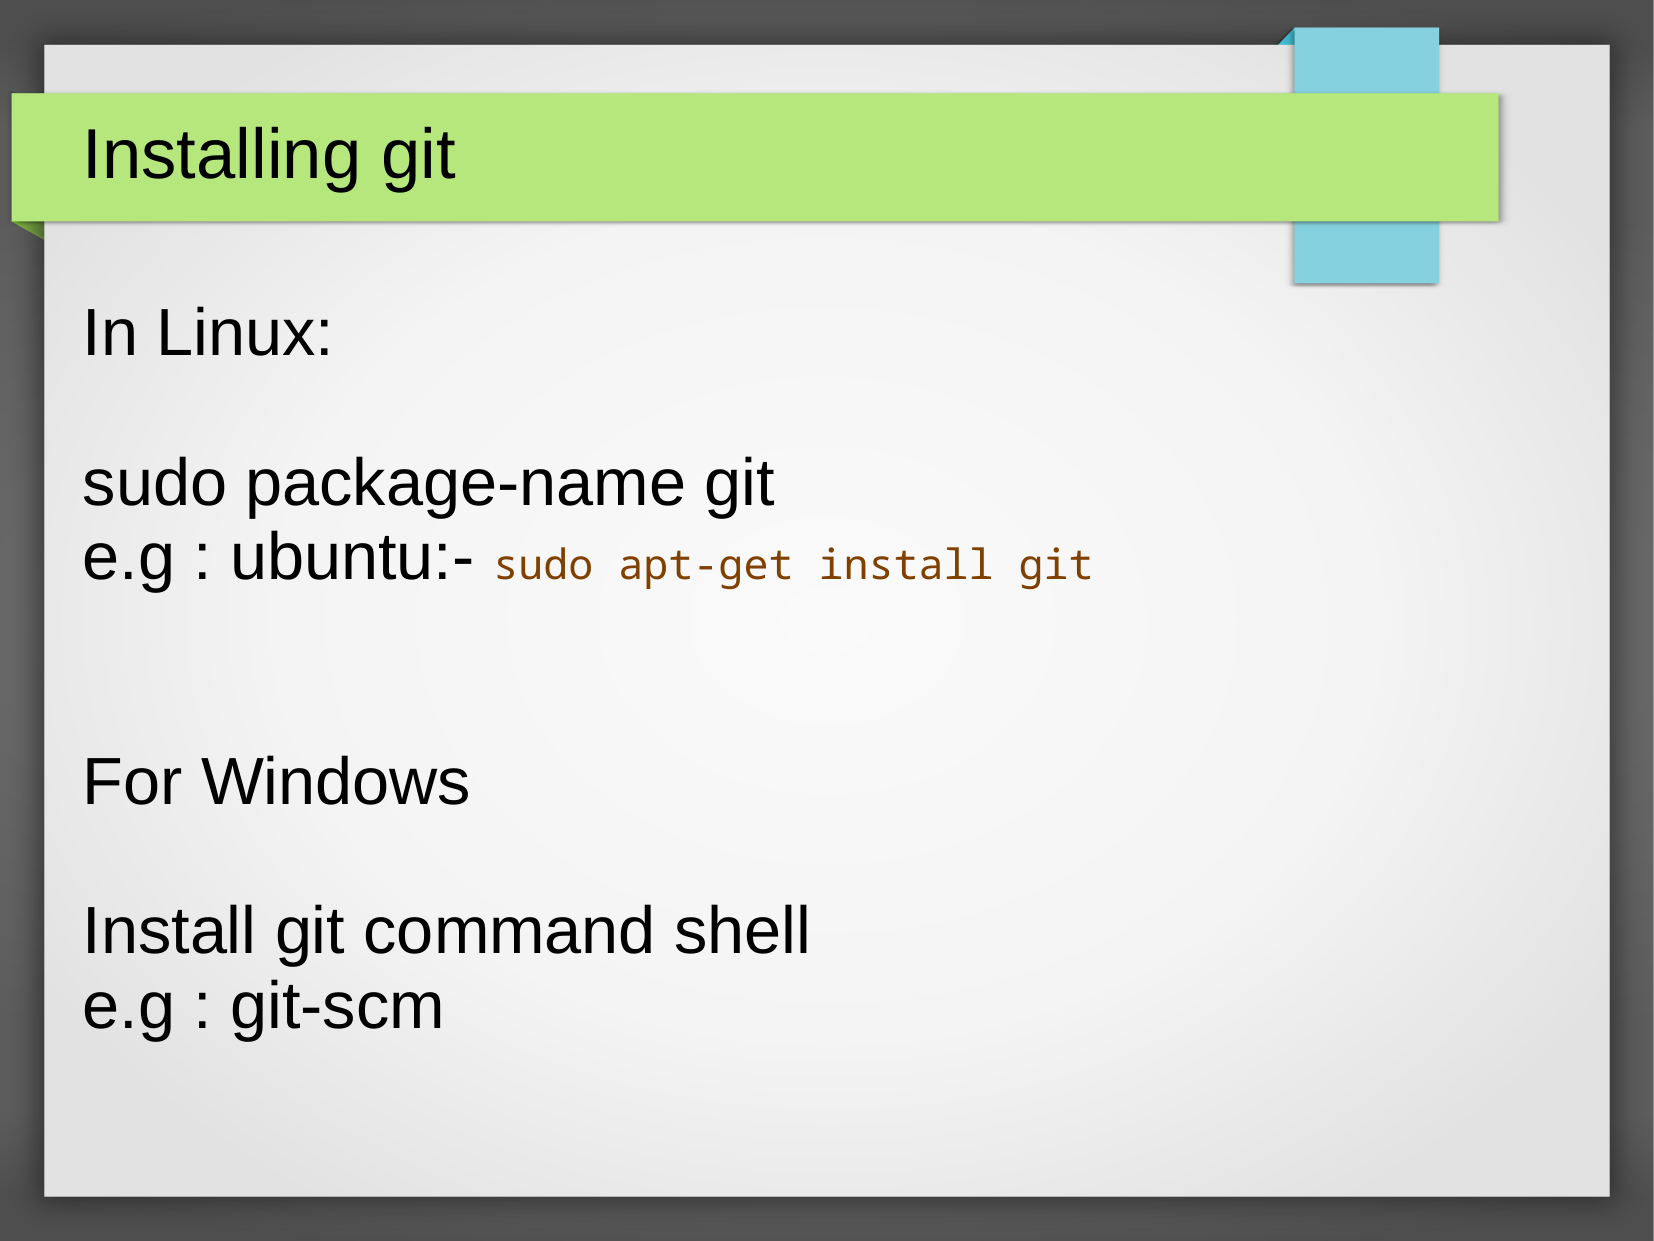

Installing git
# In Linux:
sudo package-name git
e.g : ubuntu:- sudo apt-get install git
For Windows
Install git command shell
e.g : git-scm